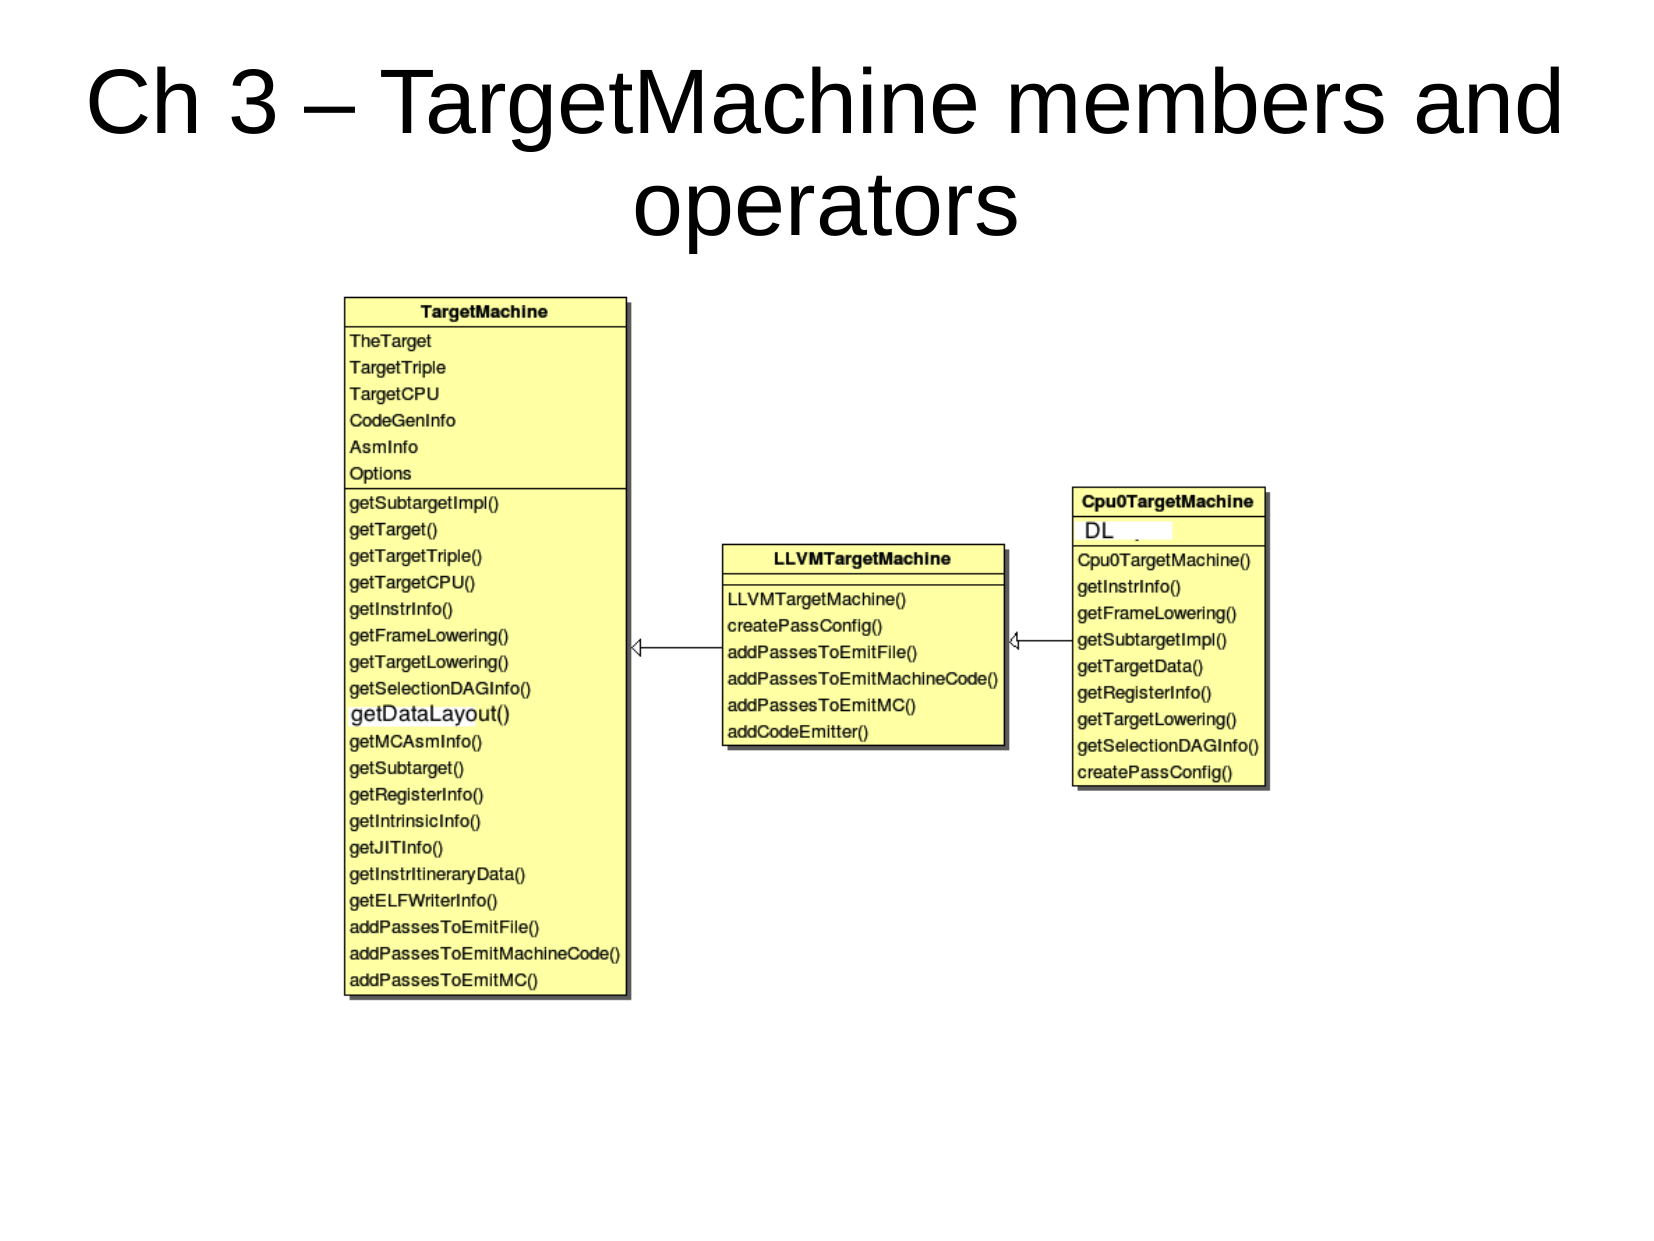

# Ch 3 – TargetMachine members and operators